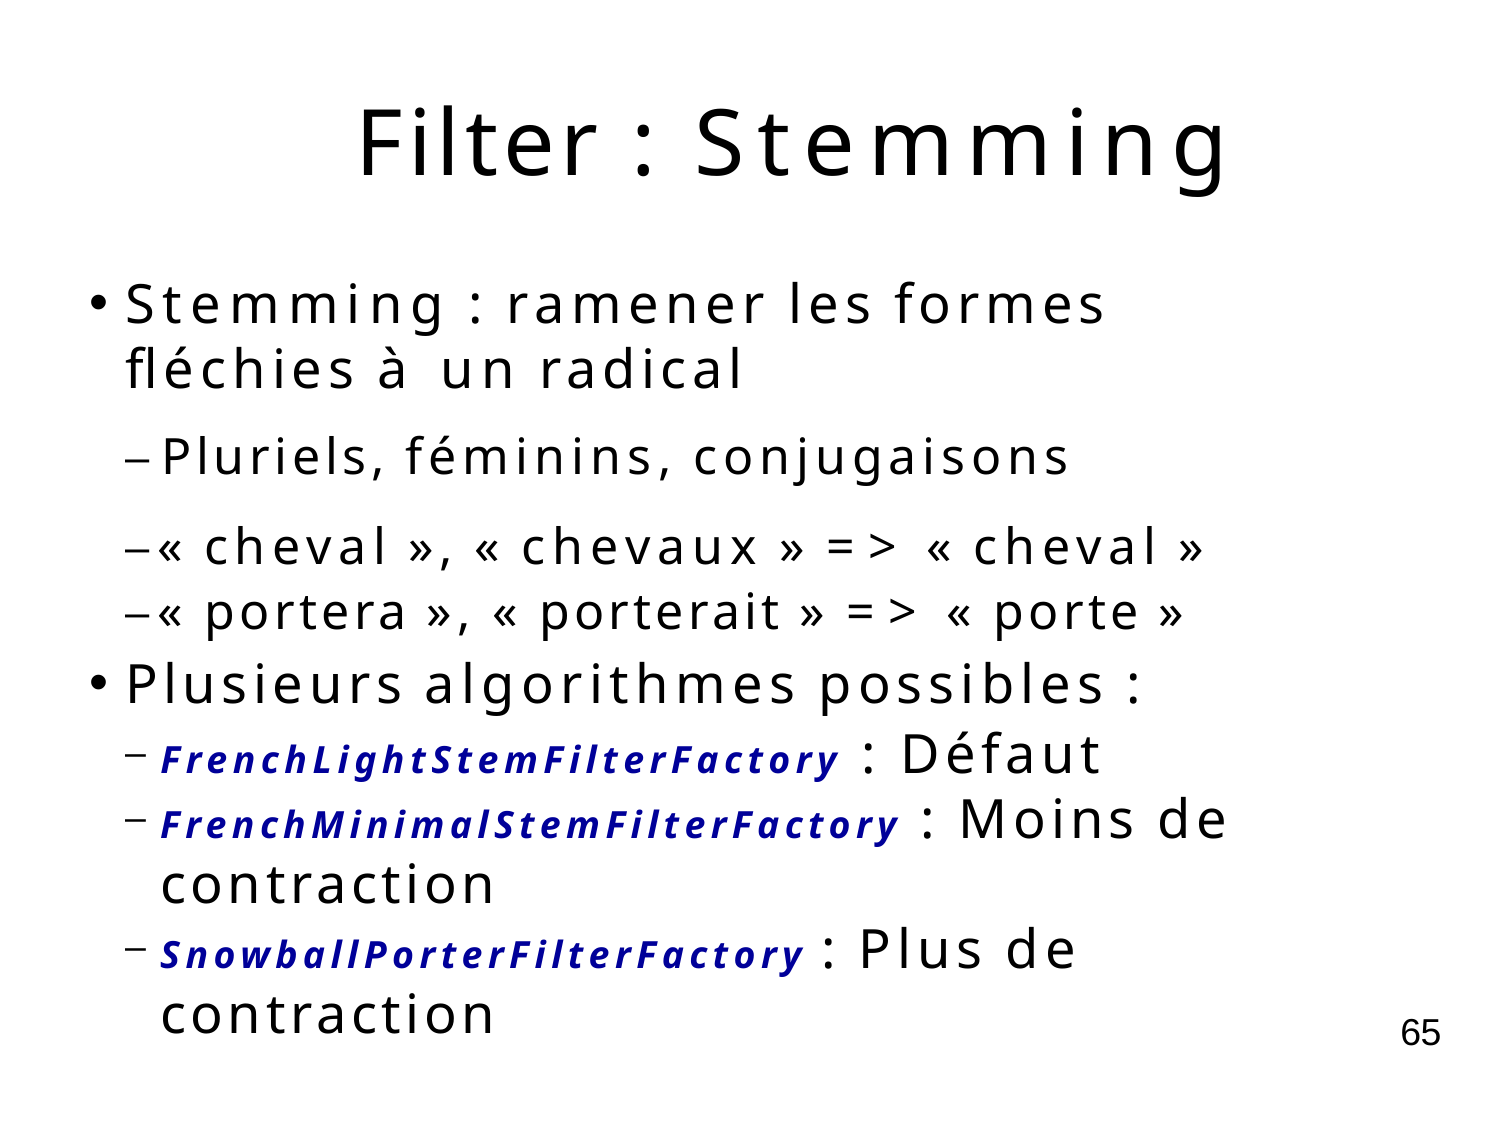

# Filter : Stemming
Stemming : ramener les formes fléchies à un radical
– Pluriels, féminins, conjugaisons
–« cheval », « chevaux » => « cheval »
–« portera », « porterait » => « porte »
Plusieurs algorithmes possibles :
FrenchLightStemFilterFactory : Défaut
FrenchMinimalStemFilterFactory : Moins de contraction
SnowballPorterFilterFactory : Plus de contraction
65